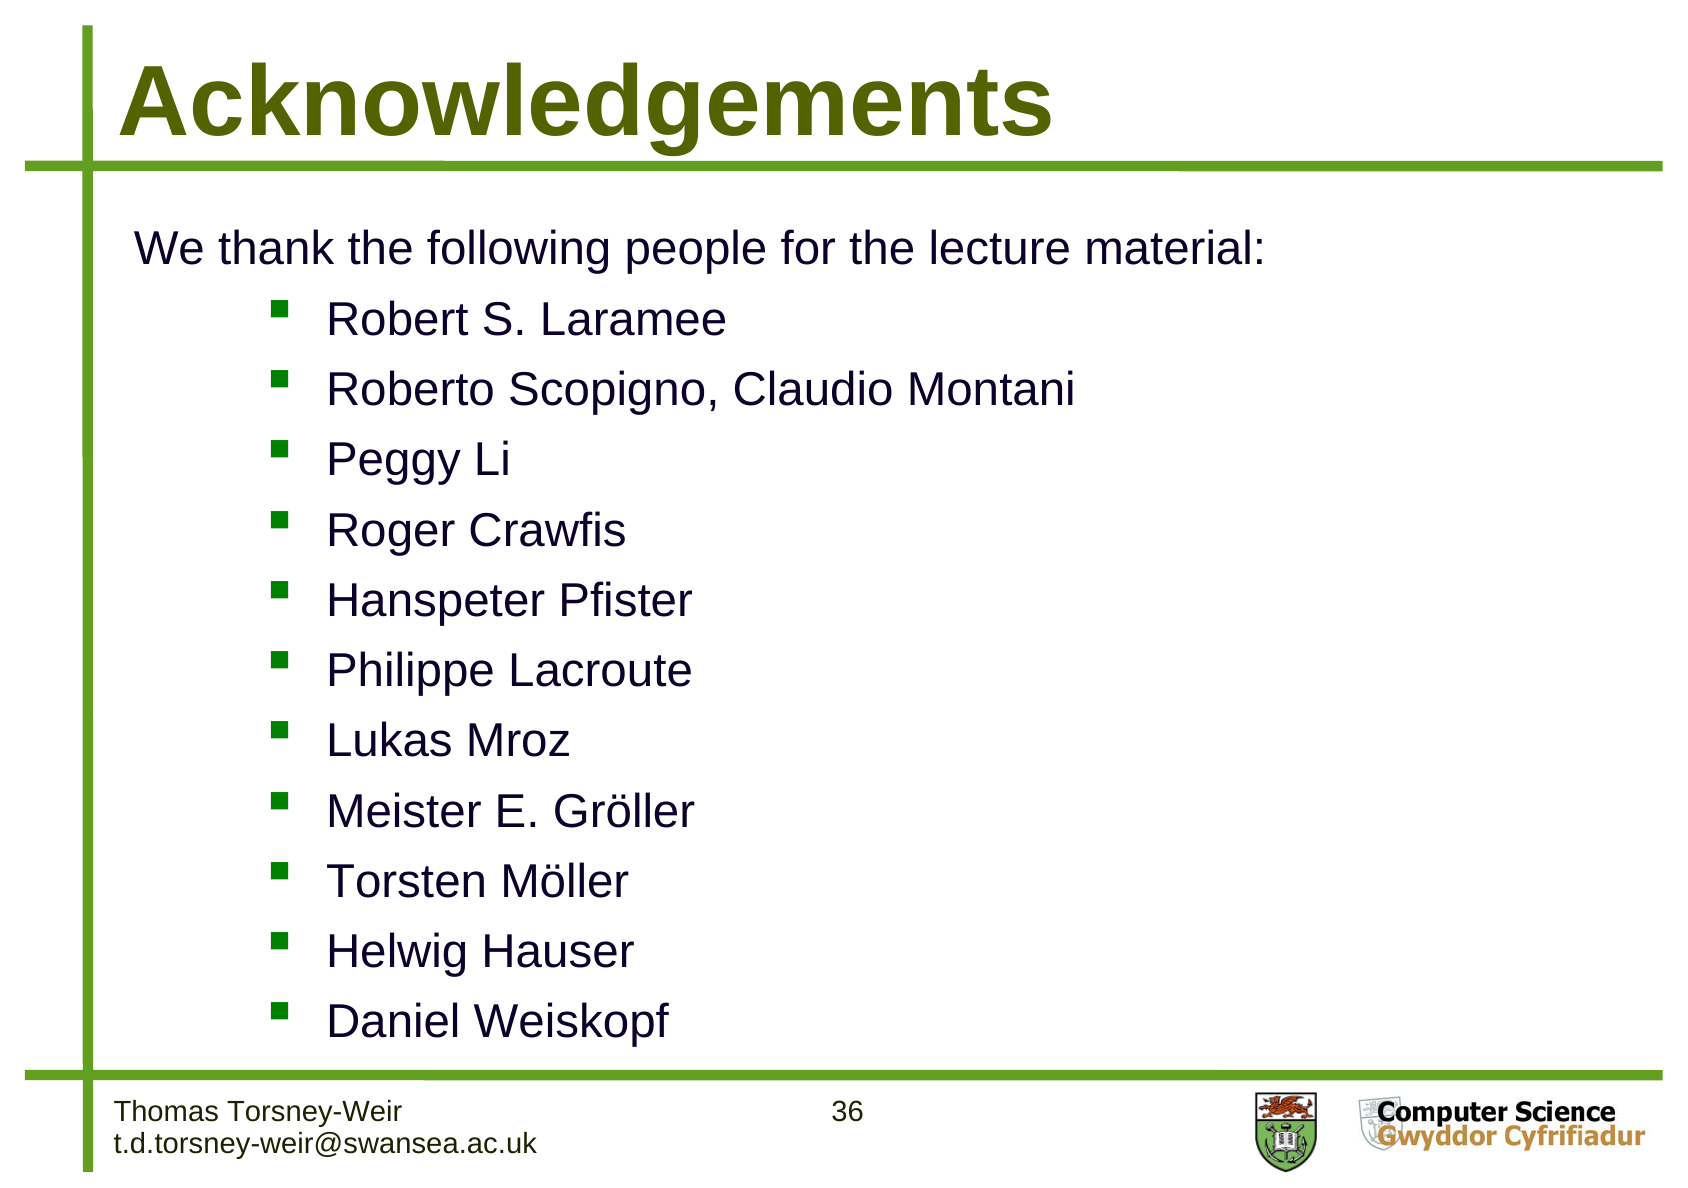

# Acknowledgements
We thank the following people for the lecture material:
Robert S. Laramee
Roberto Scopigno, Claudio Montani
Peggy Li
Roger Crawfis
Hanspeter Pfister
Philippe Lacroute
Lukas Mroz
Meister E. Gröller
Torsten Möller
Helwig Hauser
Daniel Weiskopf